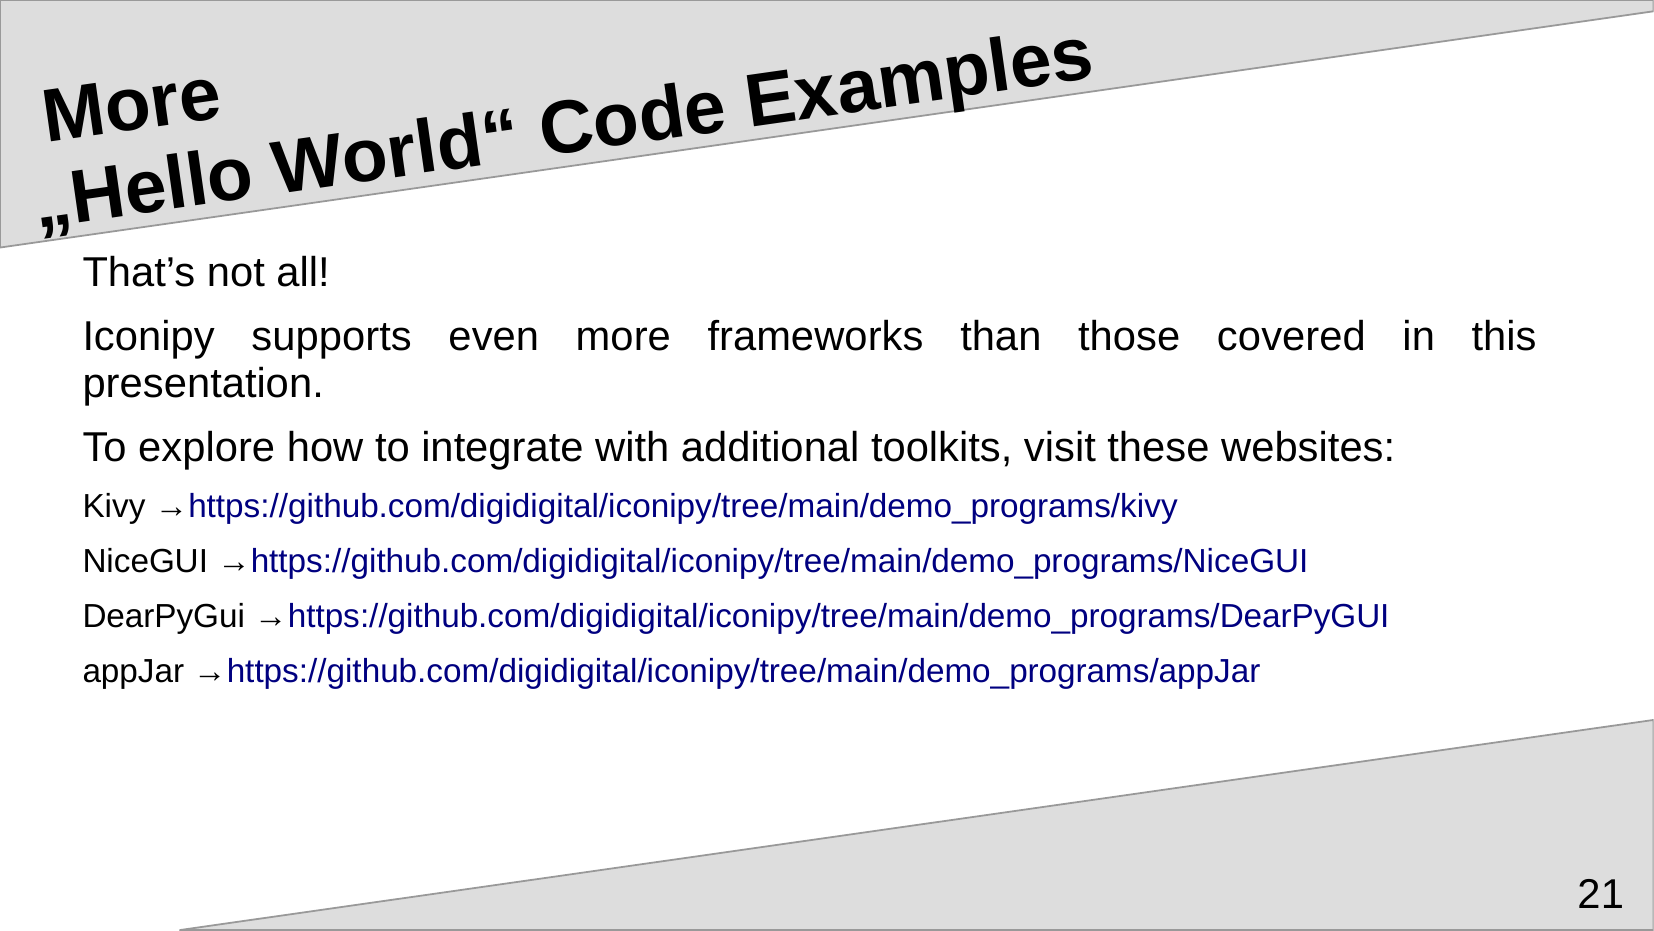

# More „Hello World“ Code Examples
That’s not all!
Iconipy supports even more frameworks than those covered in this presentation.
To explore how to integrate with additional toolkits, visit these websites:
Kivy →https://github.com/digidigital/iconipy/tree/main/demo_programs/kivy
NiceGUI →https://github.com/digidigital/iconipy/tree/main/demo_programs/NiceGUI
DearPyGui →https://github.com/digidigital/iconipy/tree/main/demo_programs/DearPyGUI
appJar →https://github.com/digidigital/iconipy/tree/main/demo_programs/appJar
21